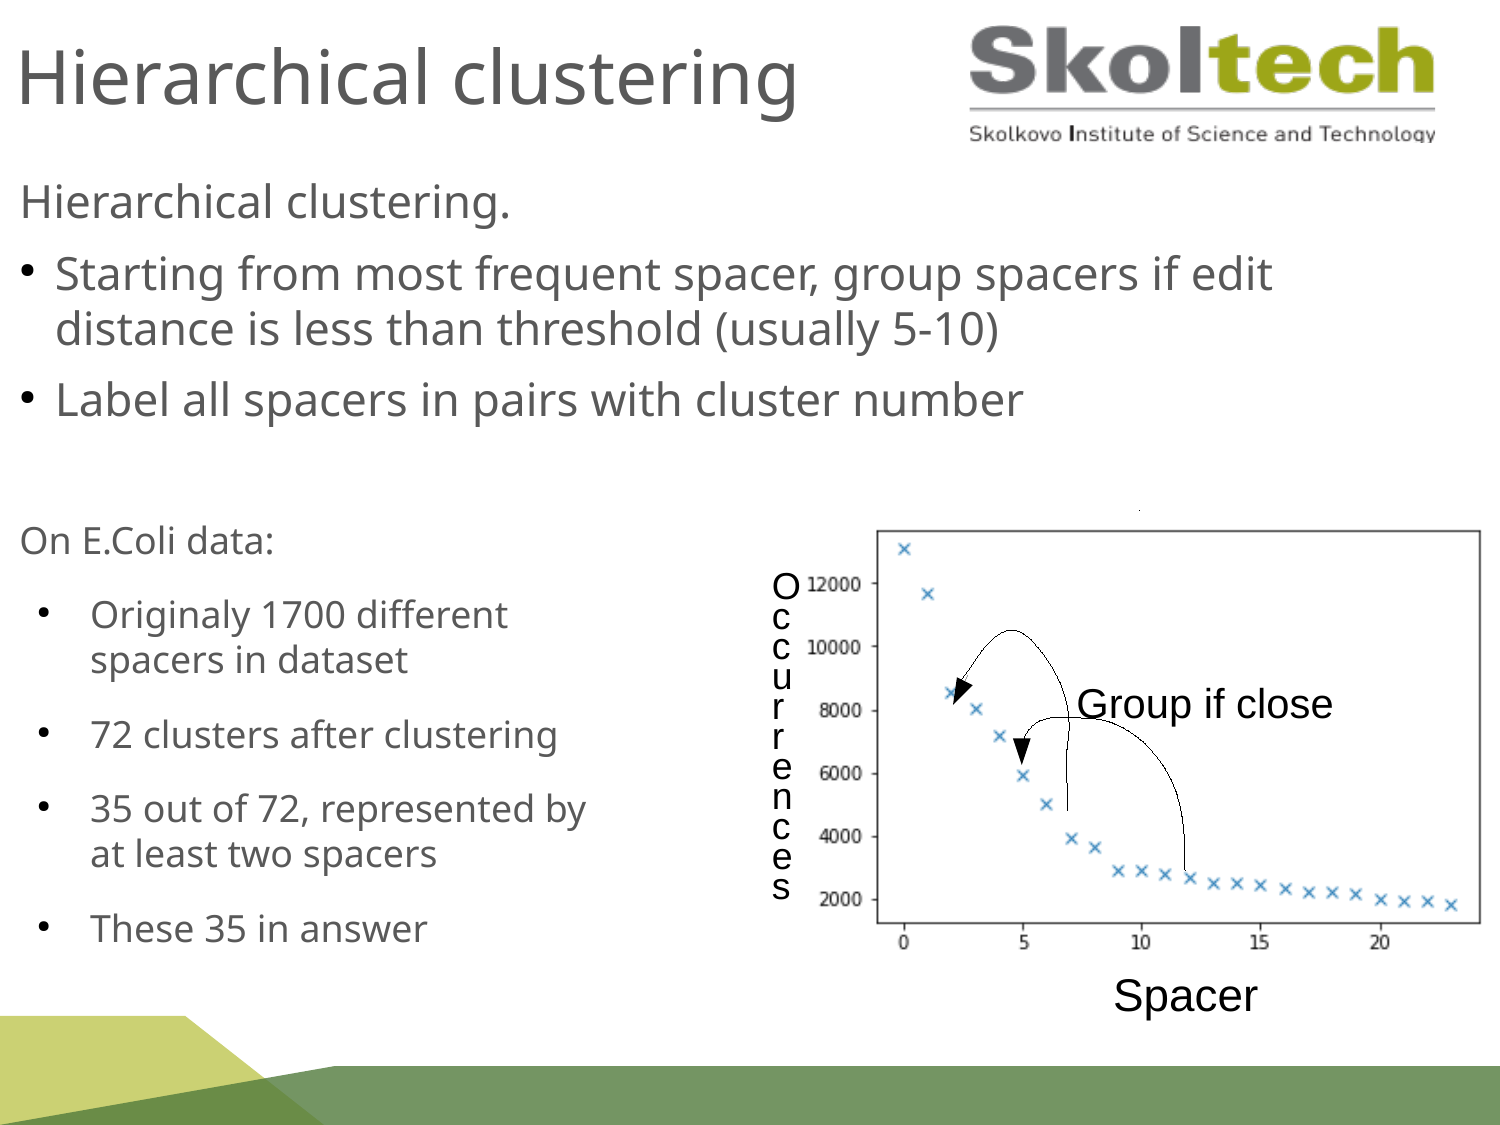

# Hierarchical clustering
Hierarchical clustering.
Starting from most frequent spacer, group spacers if edit distance is less than threshold (usually 5-10)
Label all spacers in pairs with cluster number
On E.Coli data:
Originaly 1700 different
spacers in dataset
72 clusters after clustering
35 out of 72, represented by
at least two spacers
These 35 in answer
Occurrences
Group if close
Spacer